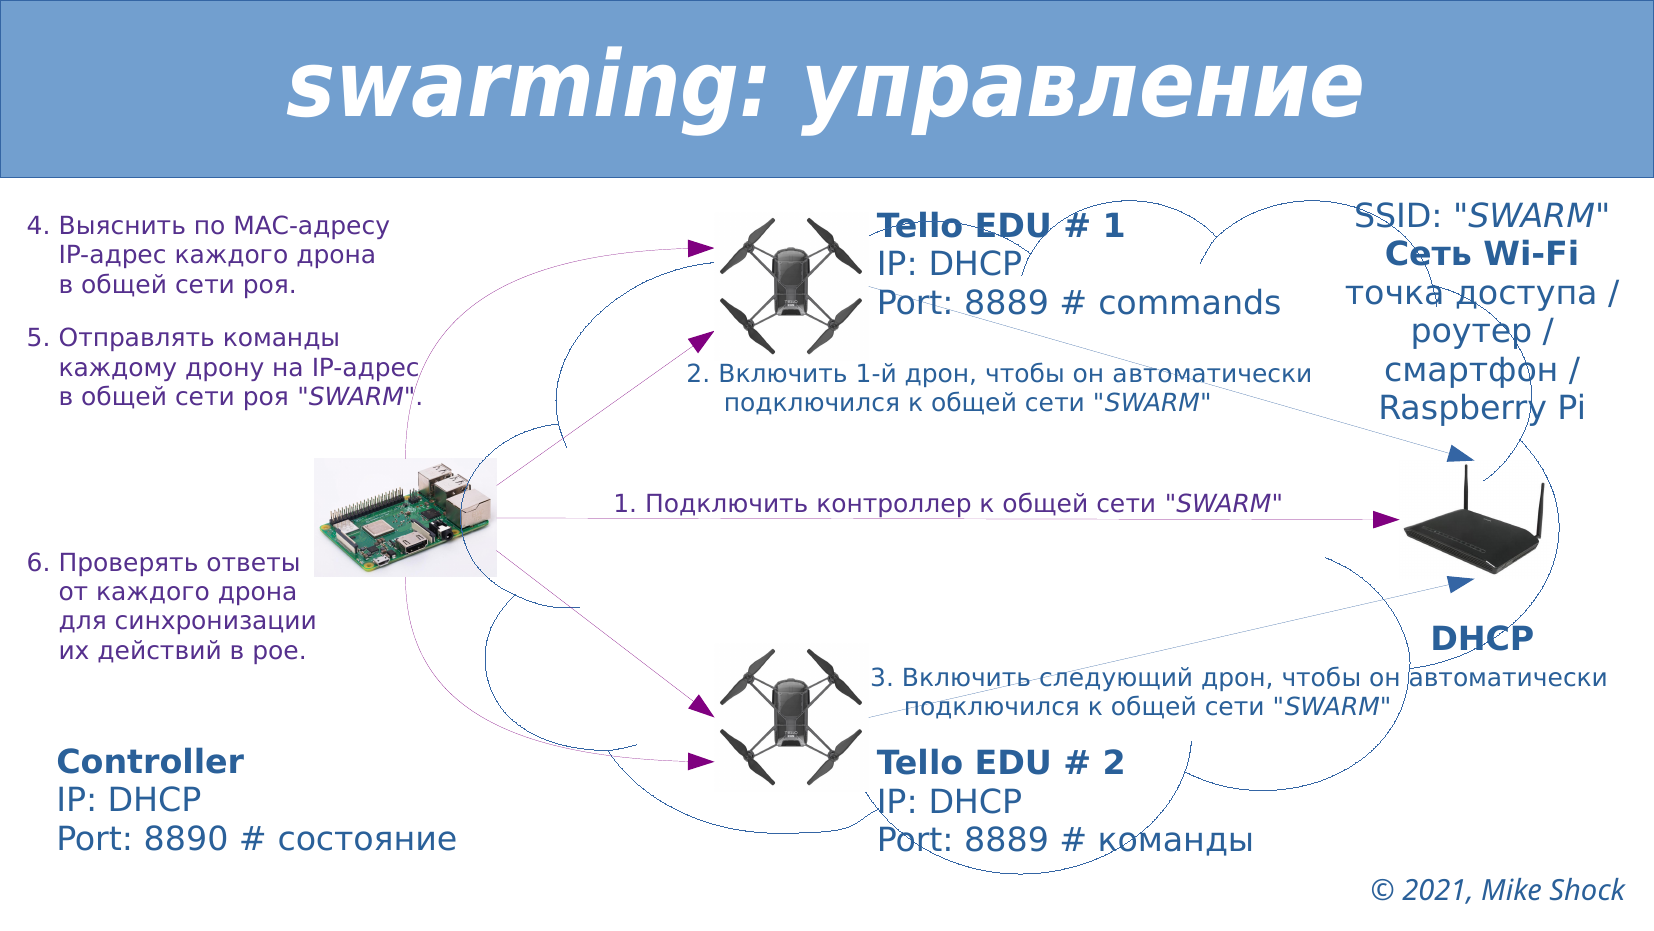

swarming: управление
SSID: "SWARM"
Сеть Wi-Fi
точка доступа / роутер /
смартфон / Raspberry Pi
DHCP
Tello EDU # 1
IP: DHCP
Port: 8889 # commands
4. Выяснить по MAC-адресу
 IP-адрес каждого дрона
 в общей сети роя.
5. Отправлять команды
 каждому дрону на IP-адрес
 в общей сети роя "SWARM".
6. Проверять ответы
 от каждого дрона
 для синхронизации
 их действий в рое.
Controller
IP: DHCP
Port: 8890 # состояние
Tello EDU # 2
IP: DHCP
Port: 8889 # команды
© 2021, Mike Shock